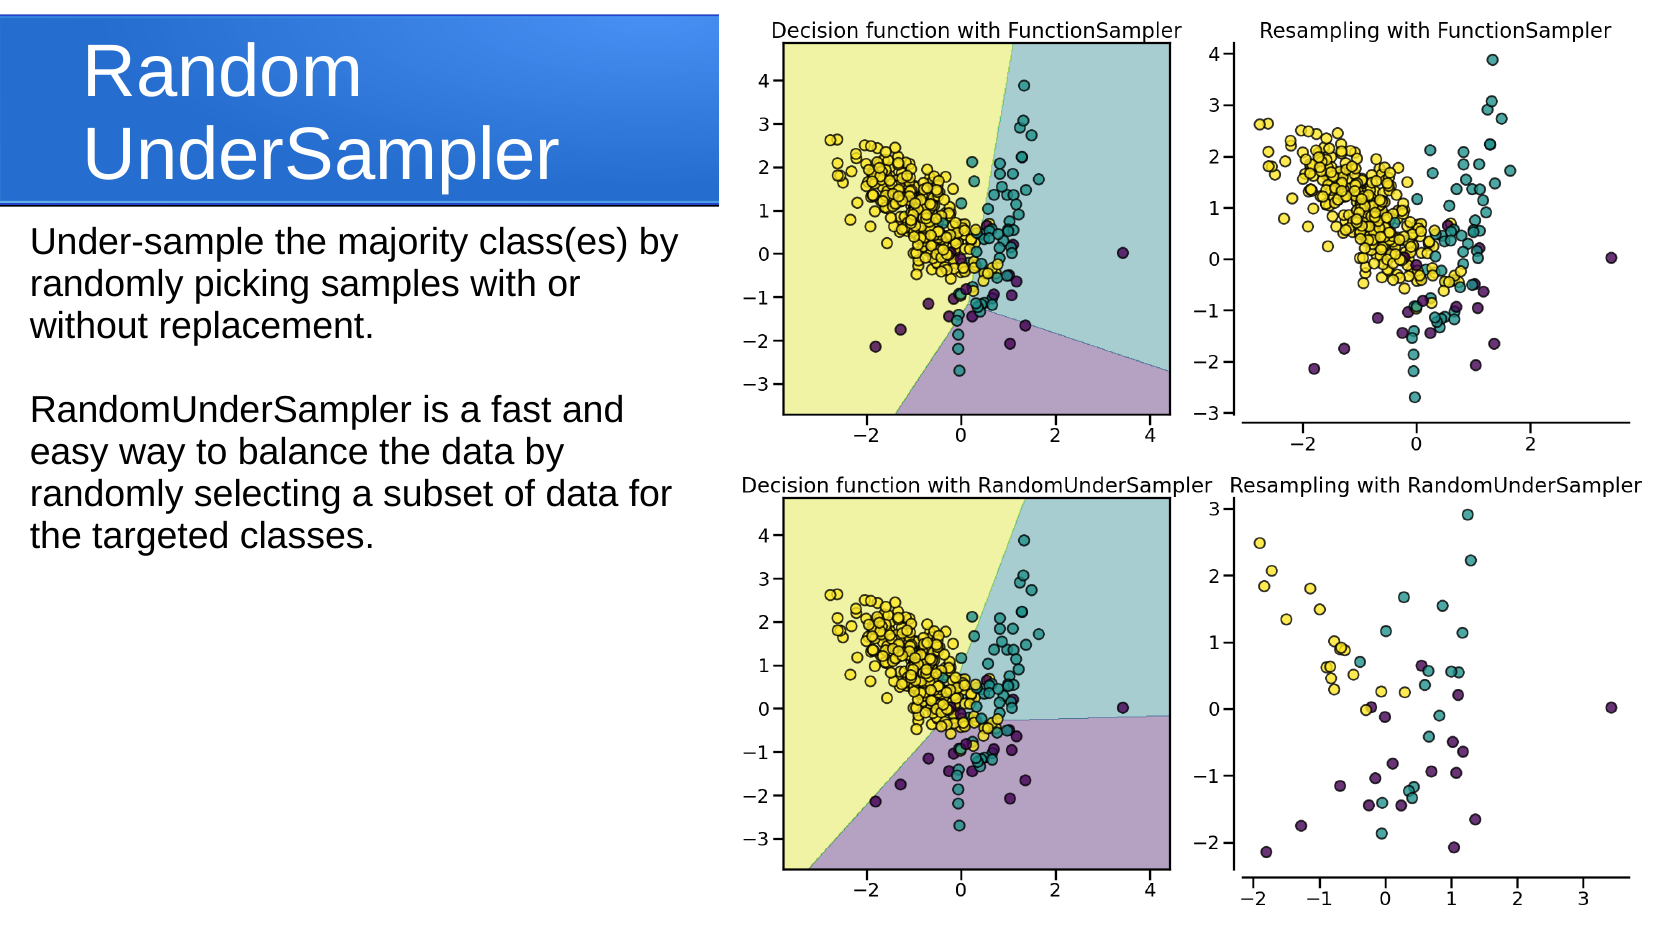

# Random UnderSampler
Under-sample the majority class(es) by randomly picking samples with or without replacement.
RandomUnderSampler is a fast and easy way to balance the data by randomly selecting a subset of data for the targeted classes.